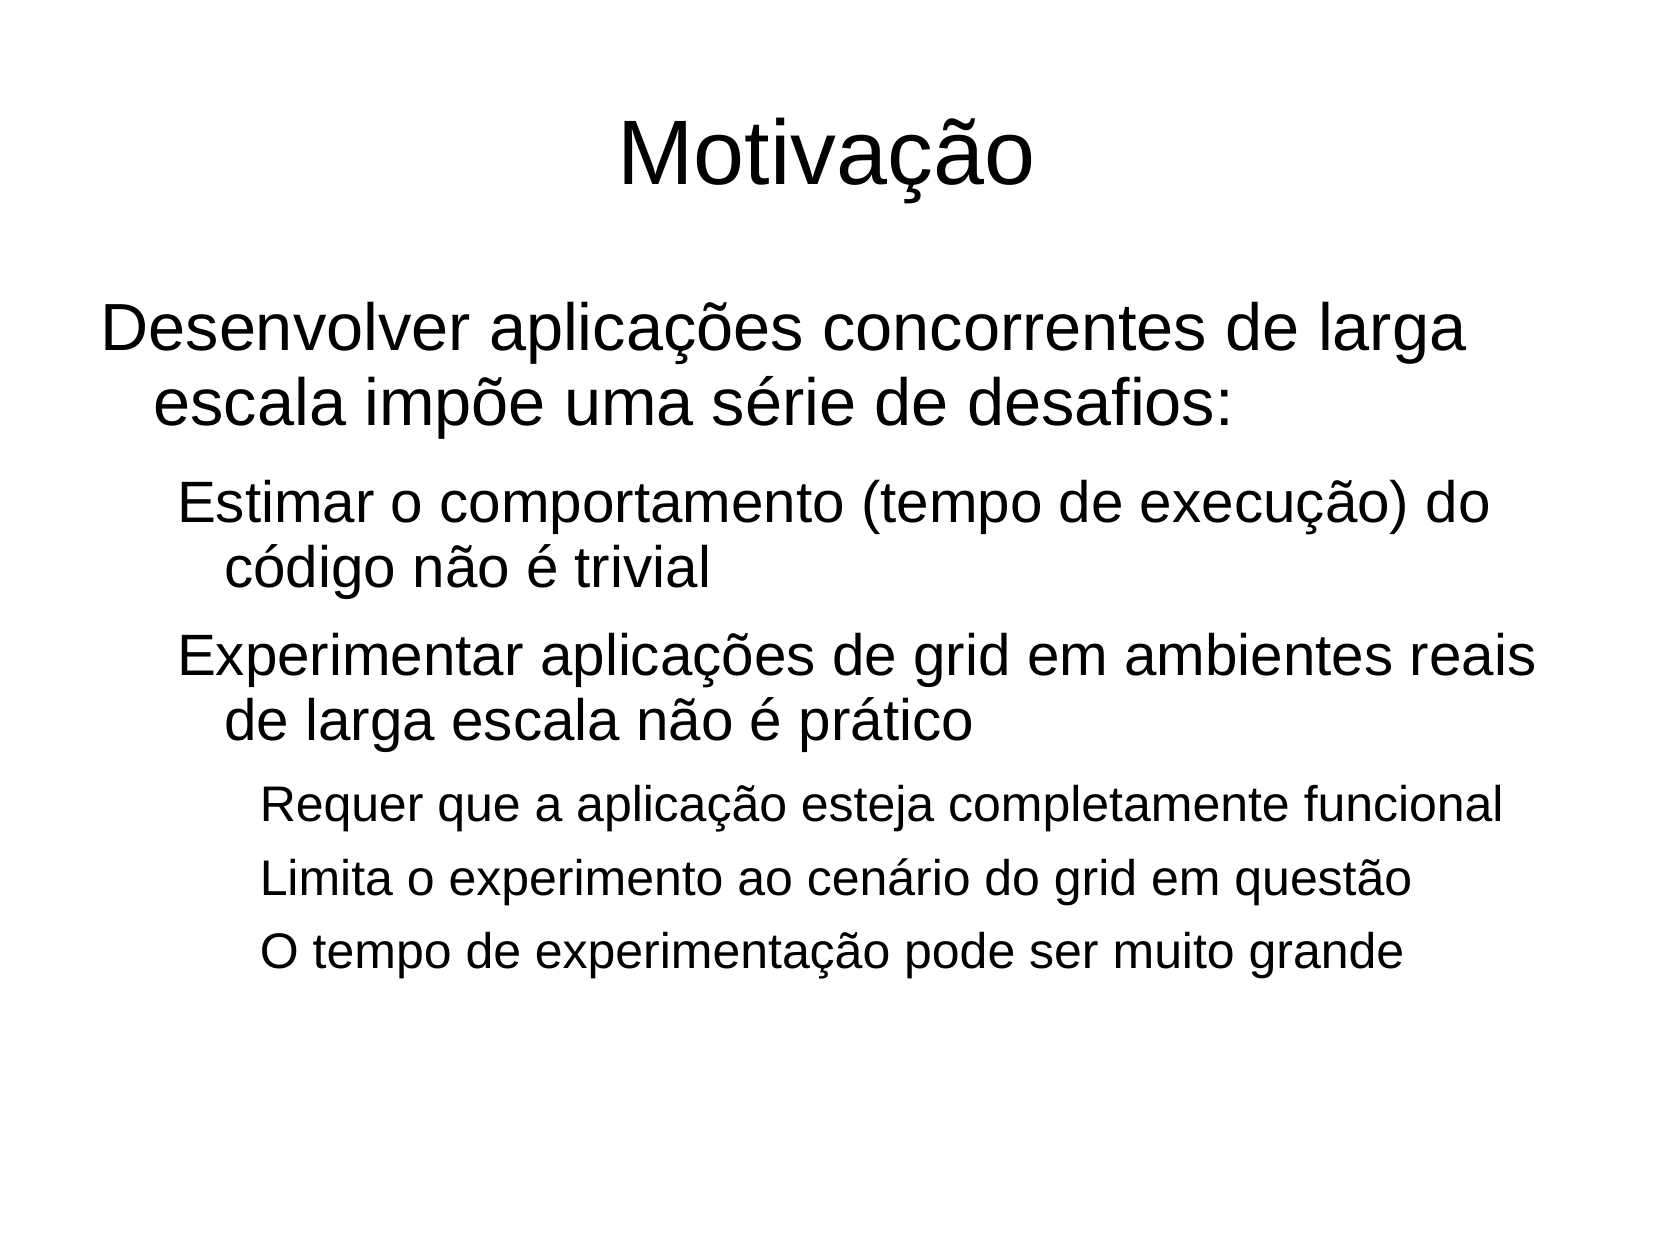

# Motivação
Desenvolver aplicações concorrentes de larga escala impõe uma série de desafios:
Estimar o comportamento (tempo de execução) do código não é trivial
Experimentar aplicações de grid em ambientes reais de larga escala não é prático
Requer que a aplicação esteja completamente funcional
Limita o experimento ao cenário do grid em questão
O tempo de experimentação pode ser muito grande